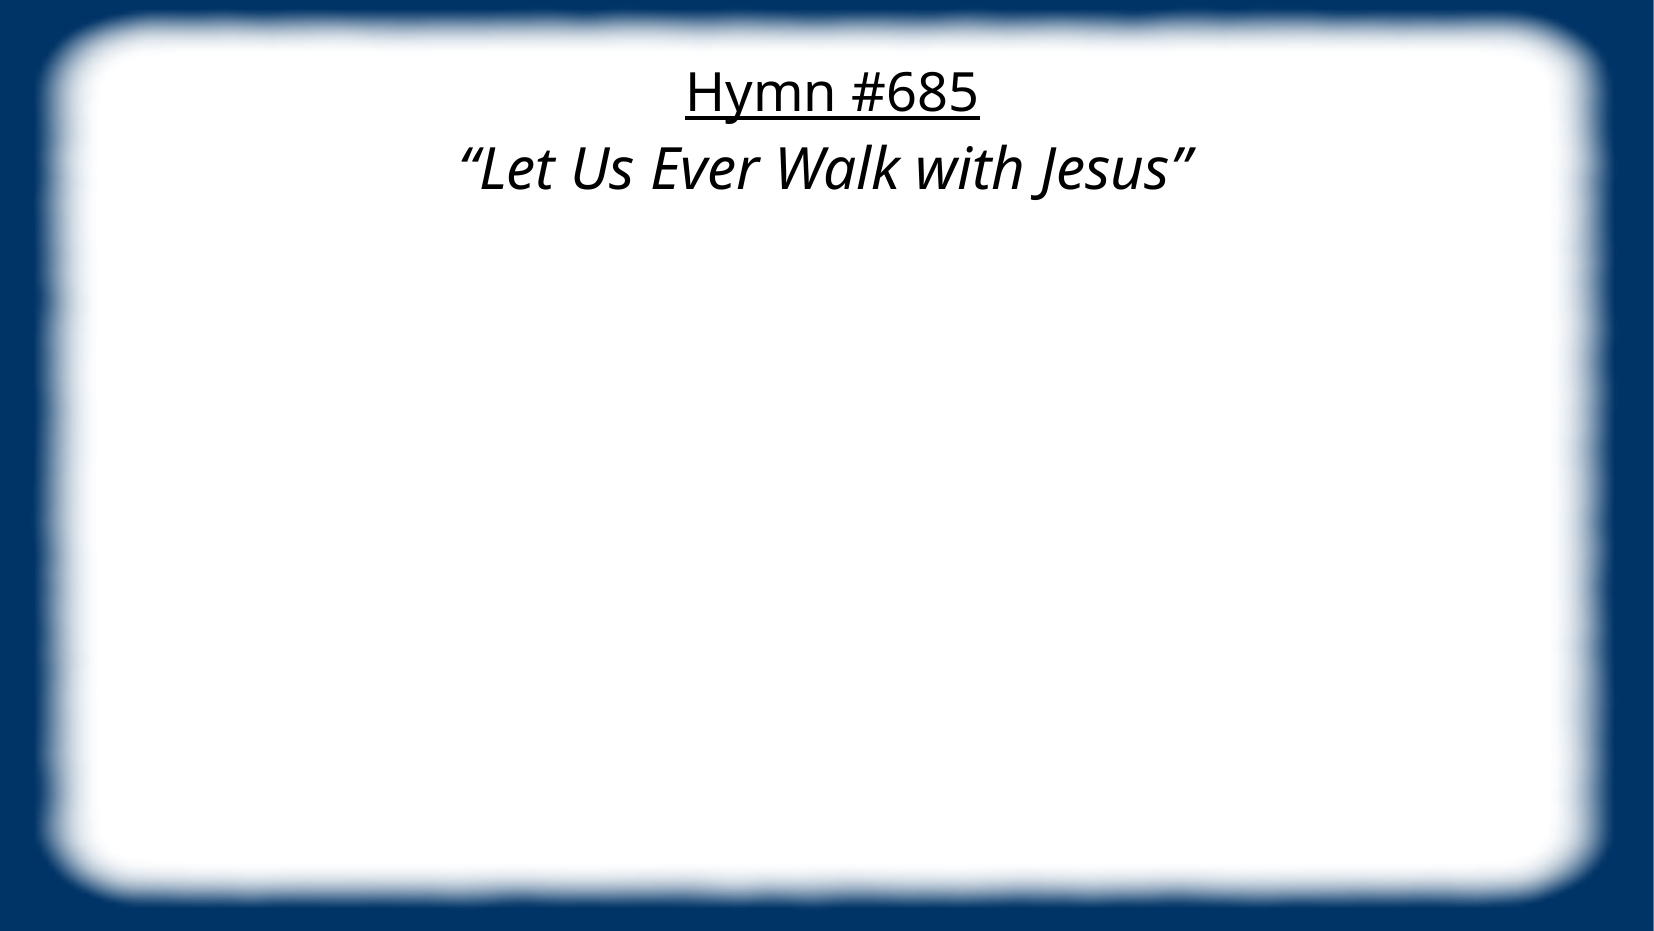

Hymn #685
“Let Us Ever Walk with Jesus”